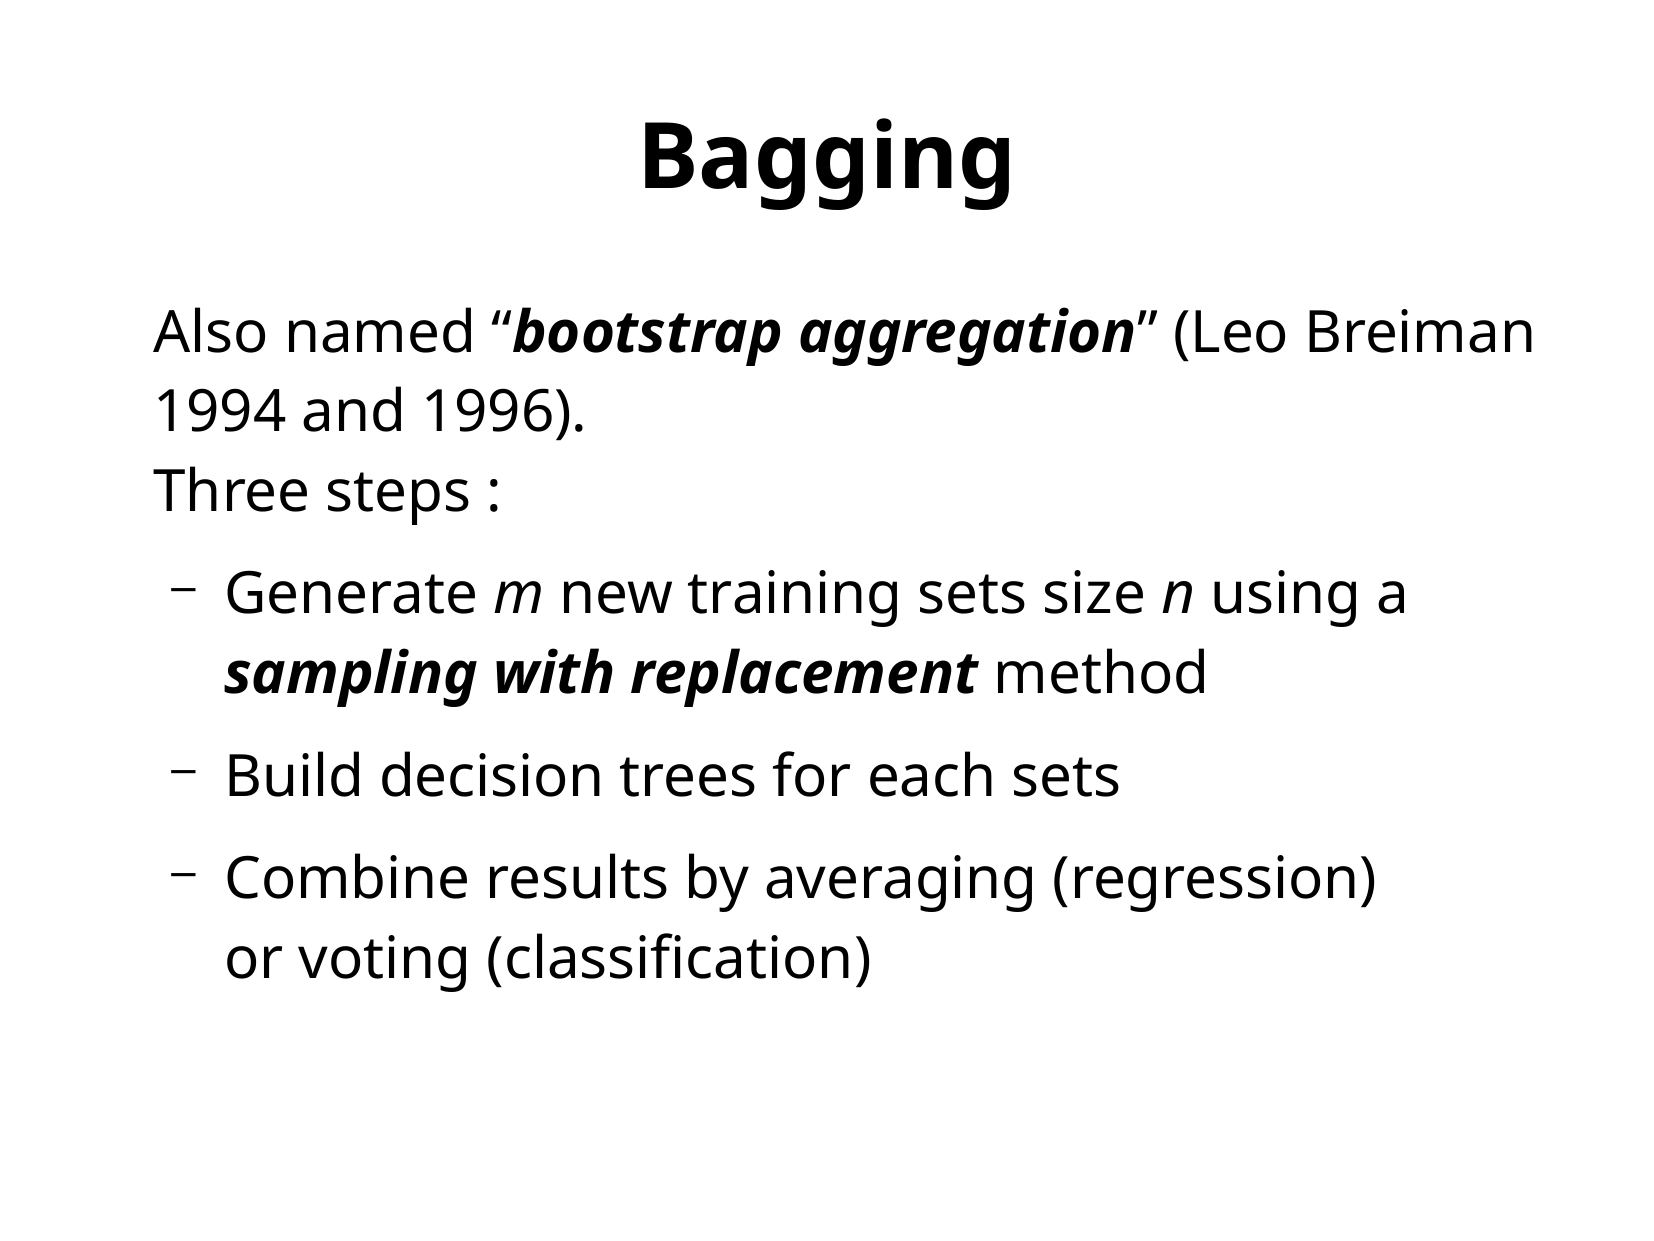

# Bagging
Also named “bootstrap aggregation” (Leo Breiman 1994 and 1996).
Three steps :
Generate m new training sets size n using a
sampling with replacement method
Build decision trees for each sets
Combine results by averaging (regression)
or voting (classification)